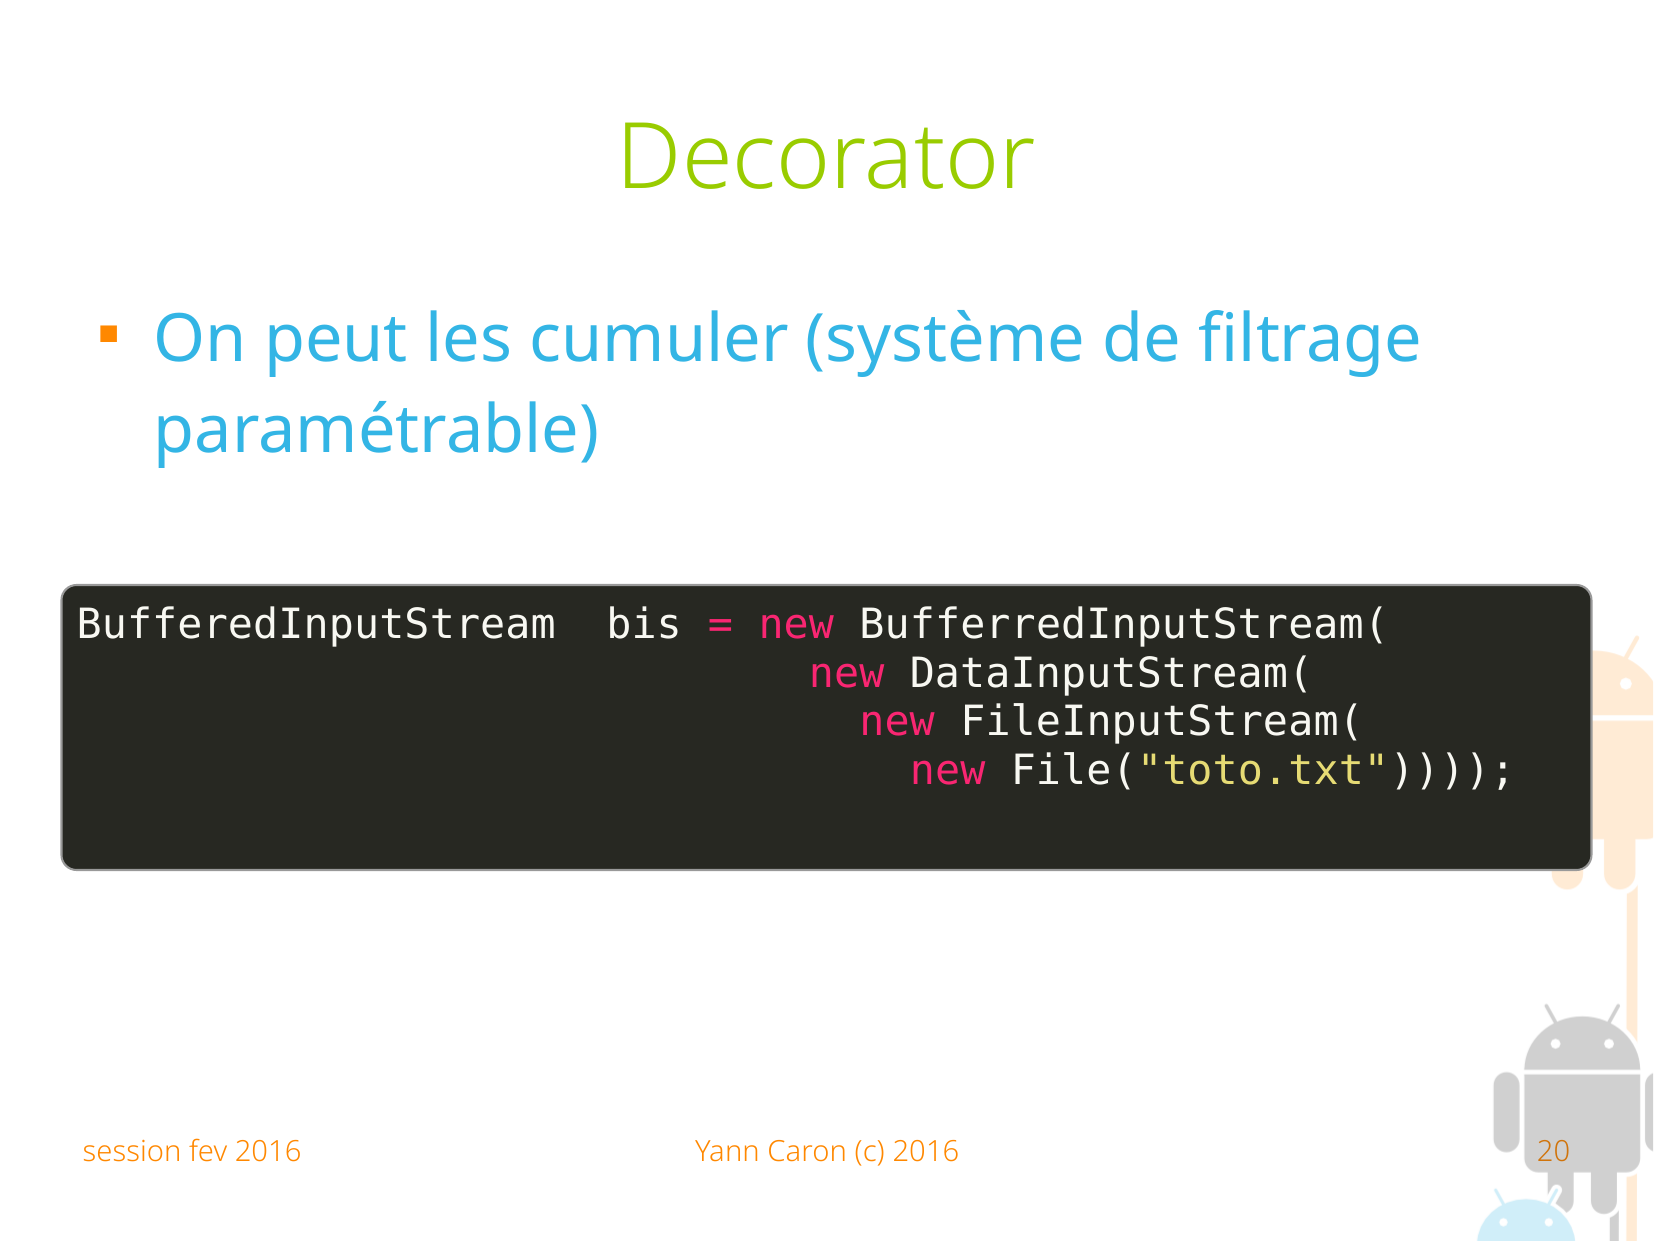

# Decorator
On peut les cumuler (système de filtrage paramétrable)
BufferedInputStream bis = new BufferredInputStream(
 new DataInputStream(
 new FileInputStream(
 new File("toto.txt"))));
session fev 2016
Yann Caron (c) 2016
20